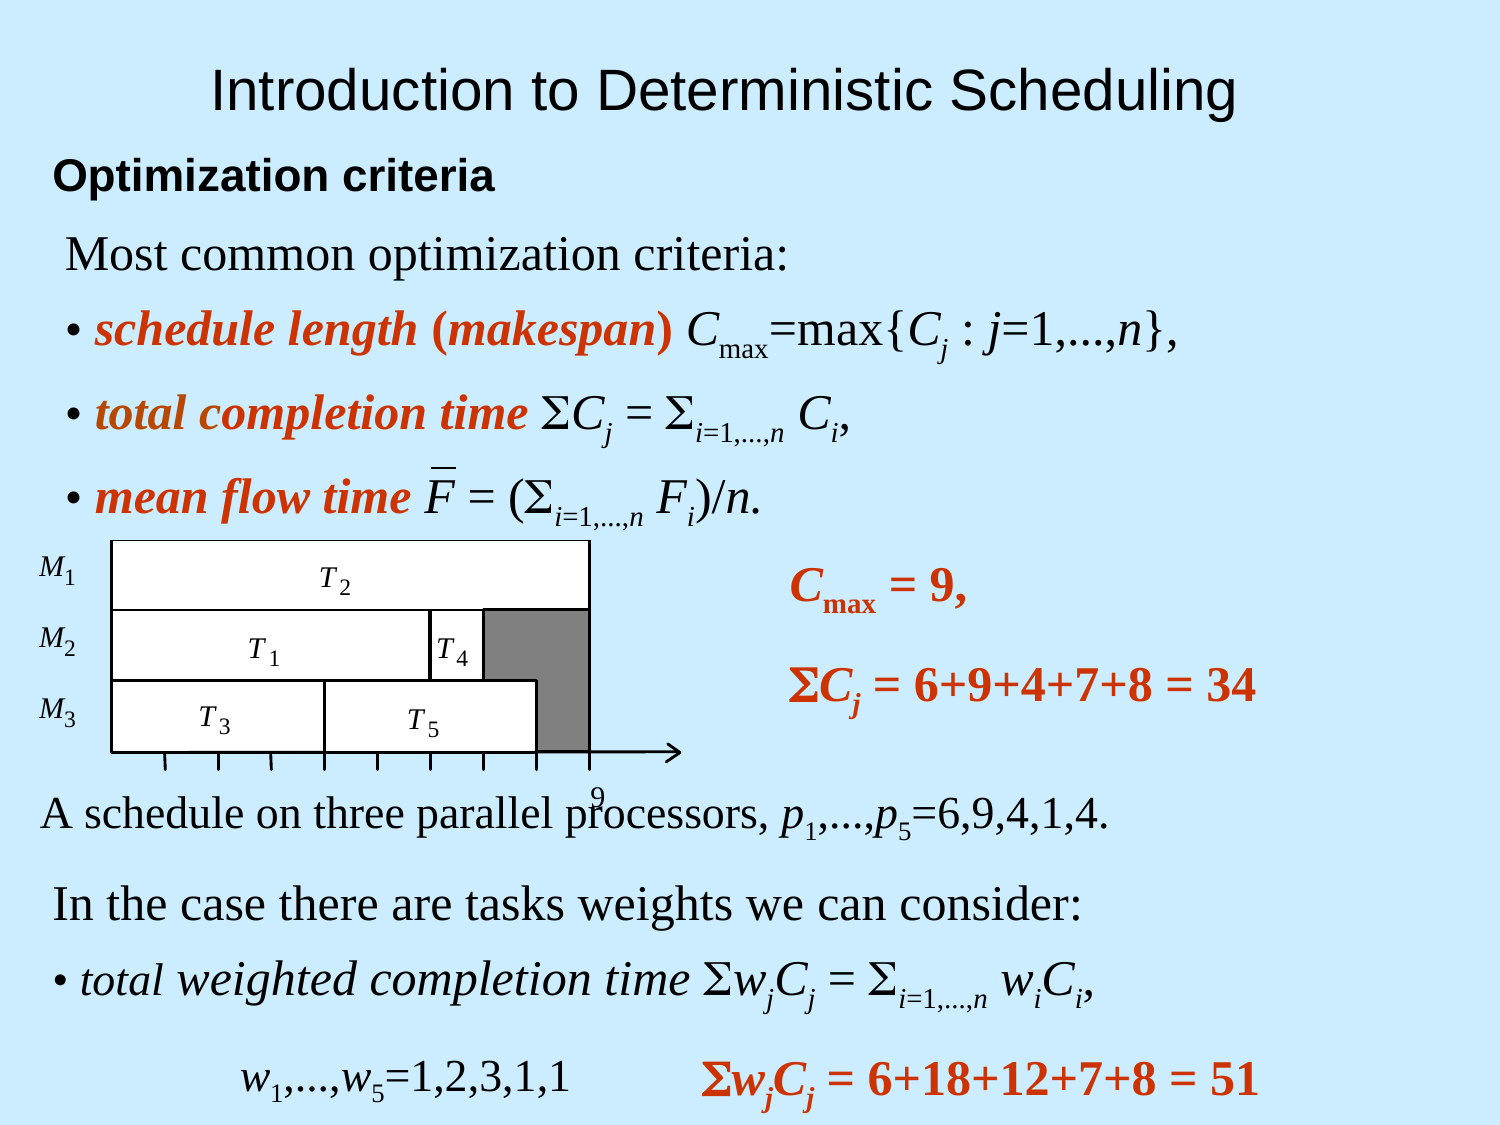

# Introduction to Deterministic Scheduling
Optimization criteria
Most common optimization criteria:
 schedule length (makespan) Cmax=max{Cj : j=1,...,n},
 total completion time Cj = i=1,...,n Ci,
 mean flow time F = (i=1,...,n Fi)/n.
Cmax = 9,
Cj = 6+9+4+7+8 = 34
A schedule on three parallel processors, p1,...,p5=6,9,4,1,4.
In the case there are tasks weights we can consider:
 total weighted completion time wjCj = i=1,...,n wiCi,
w1,...,w5=1,2,3,1,1
wjCj = 6+18+12+7+8 = 51